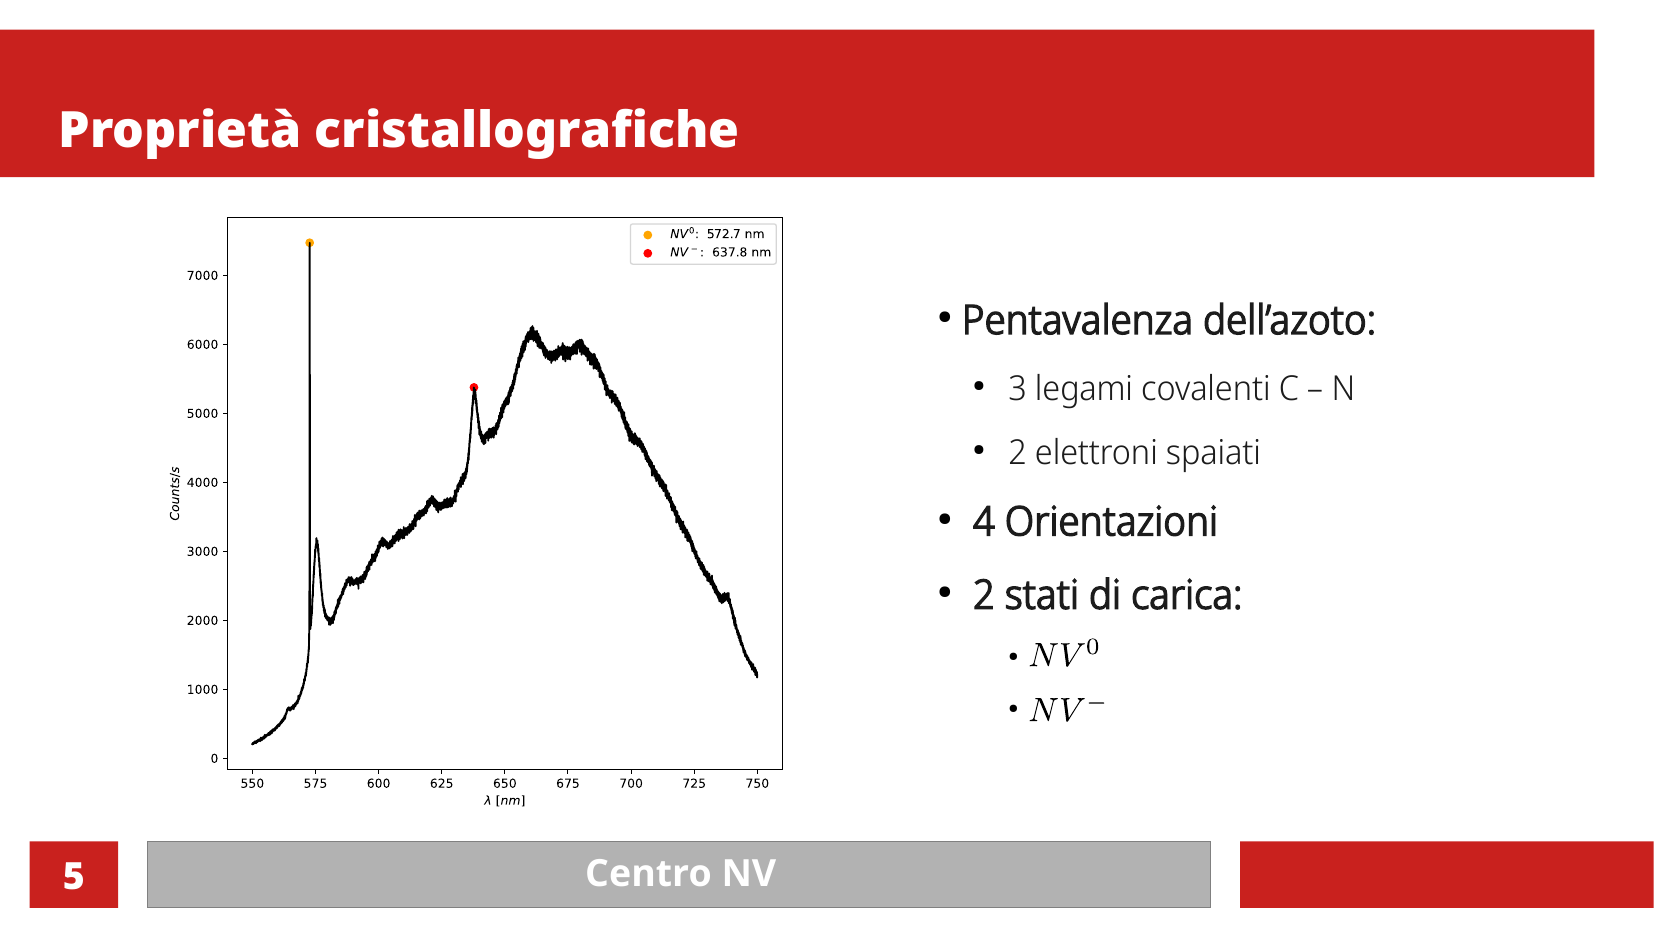

# Proprietà cristallografiche
 Pentavalenza dell’azoto:
3 legami covalenti C – N
2 elettroni spaiati
4 Orientazioni
2 stati di carica:
Centro NV
5